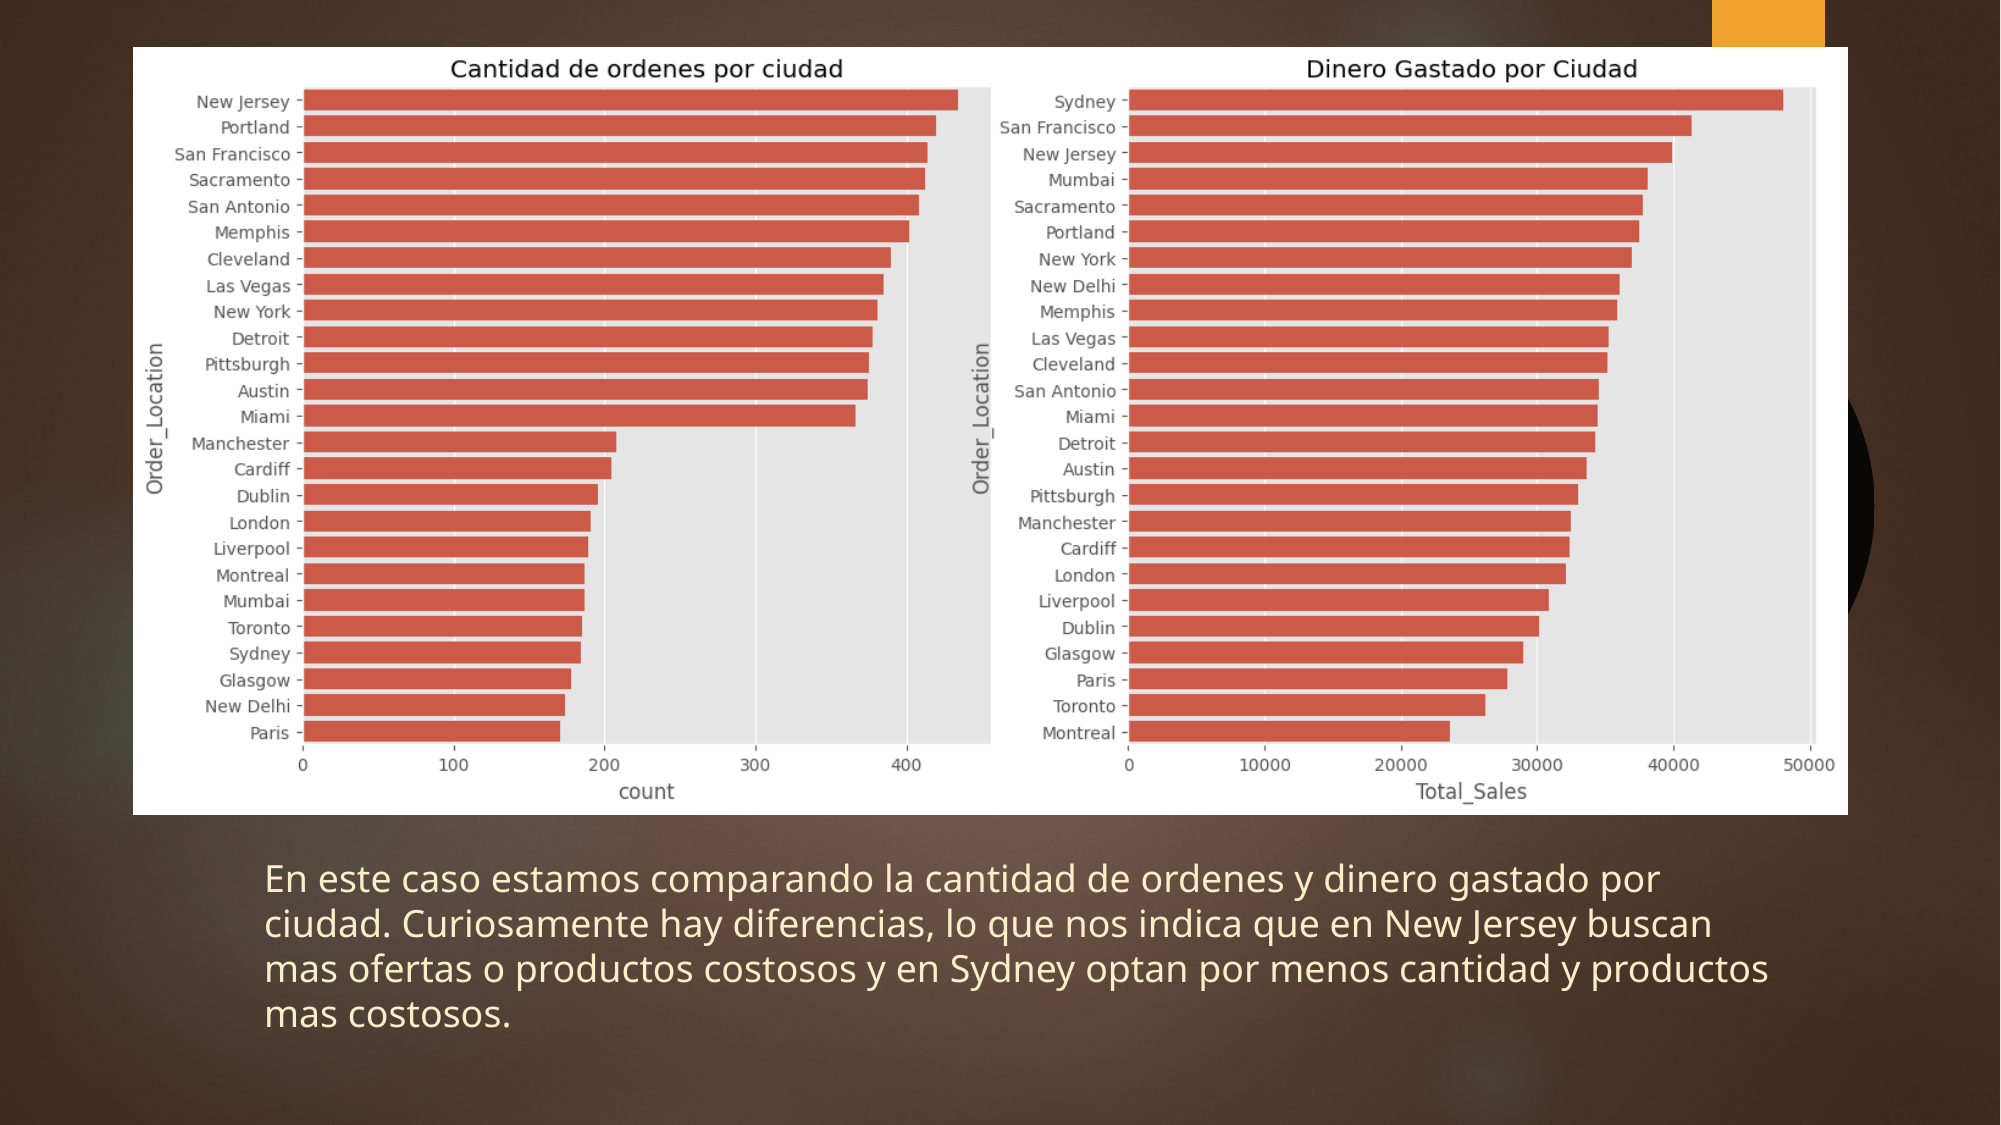

# En este caso estamos comparando la cantidad de ordenes y dinero gastado por ciudad. Curiosamente hay diferencias, lo que nos indica que en New Jersey buscan mas ofertas o productos costosos y en Sydney optan por menos cantidad y productos mas costosos.